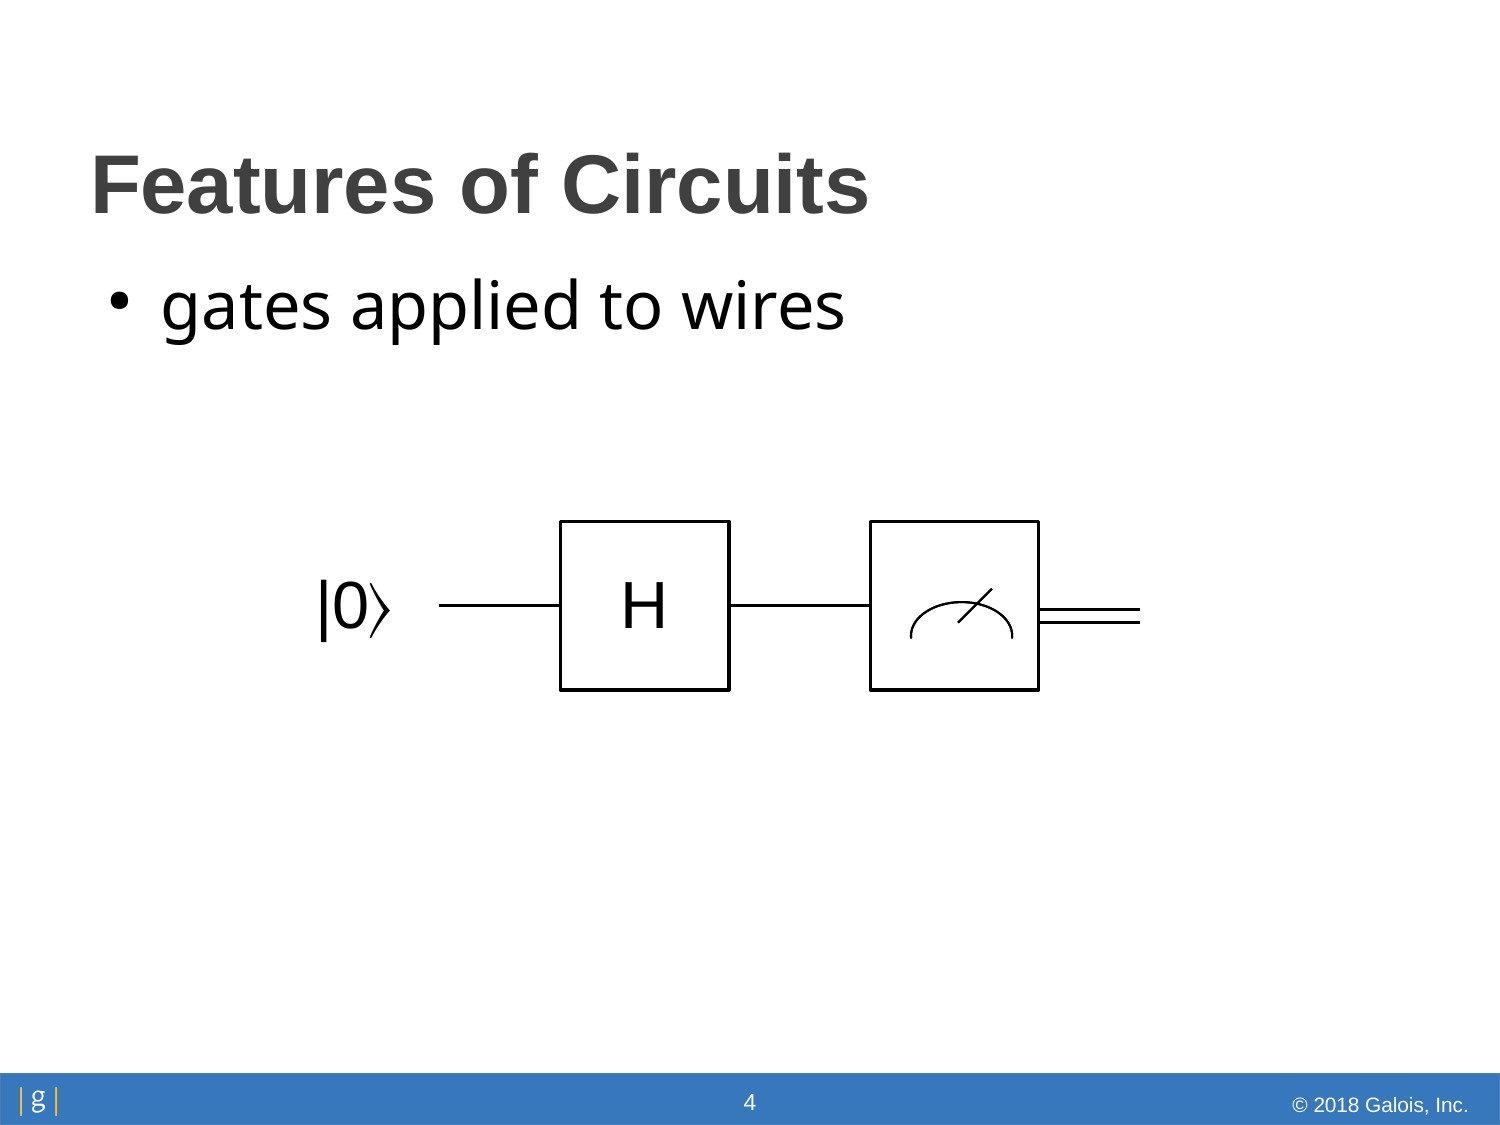

# Features of Circuits
gates applied to wires
|0〉
H